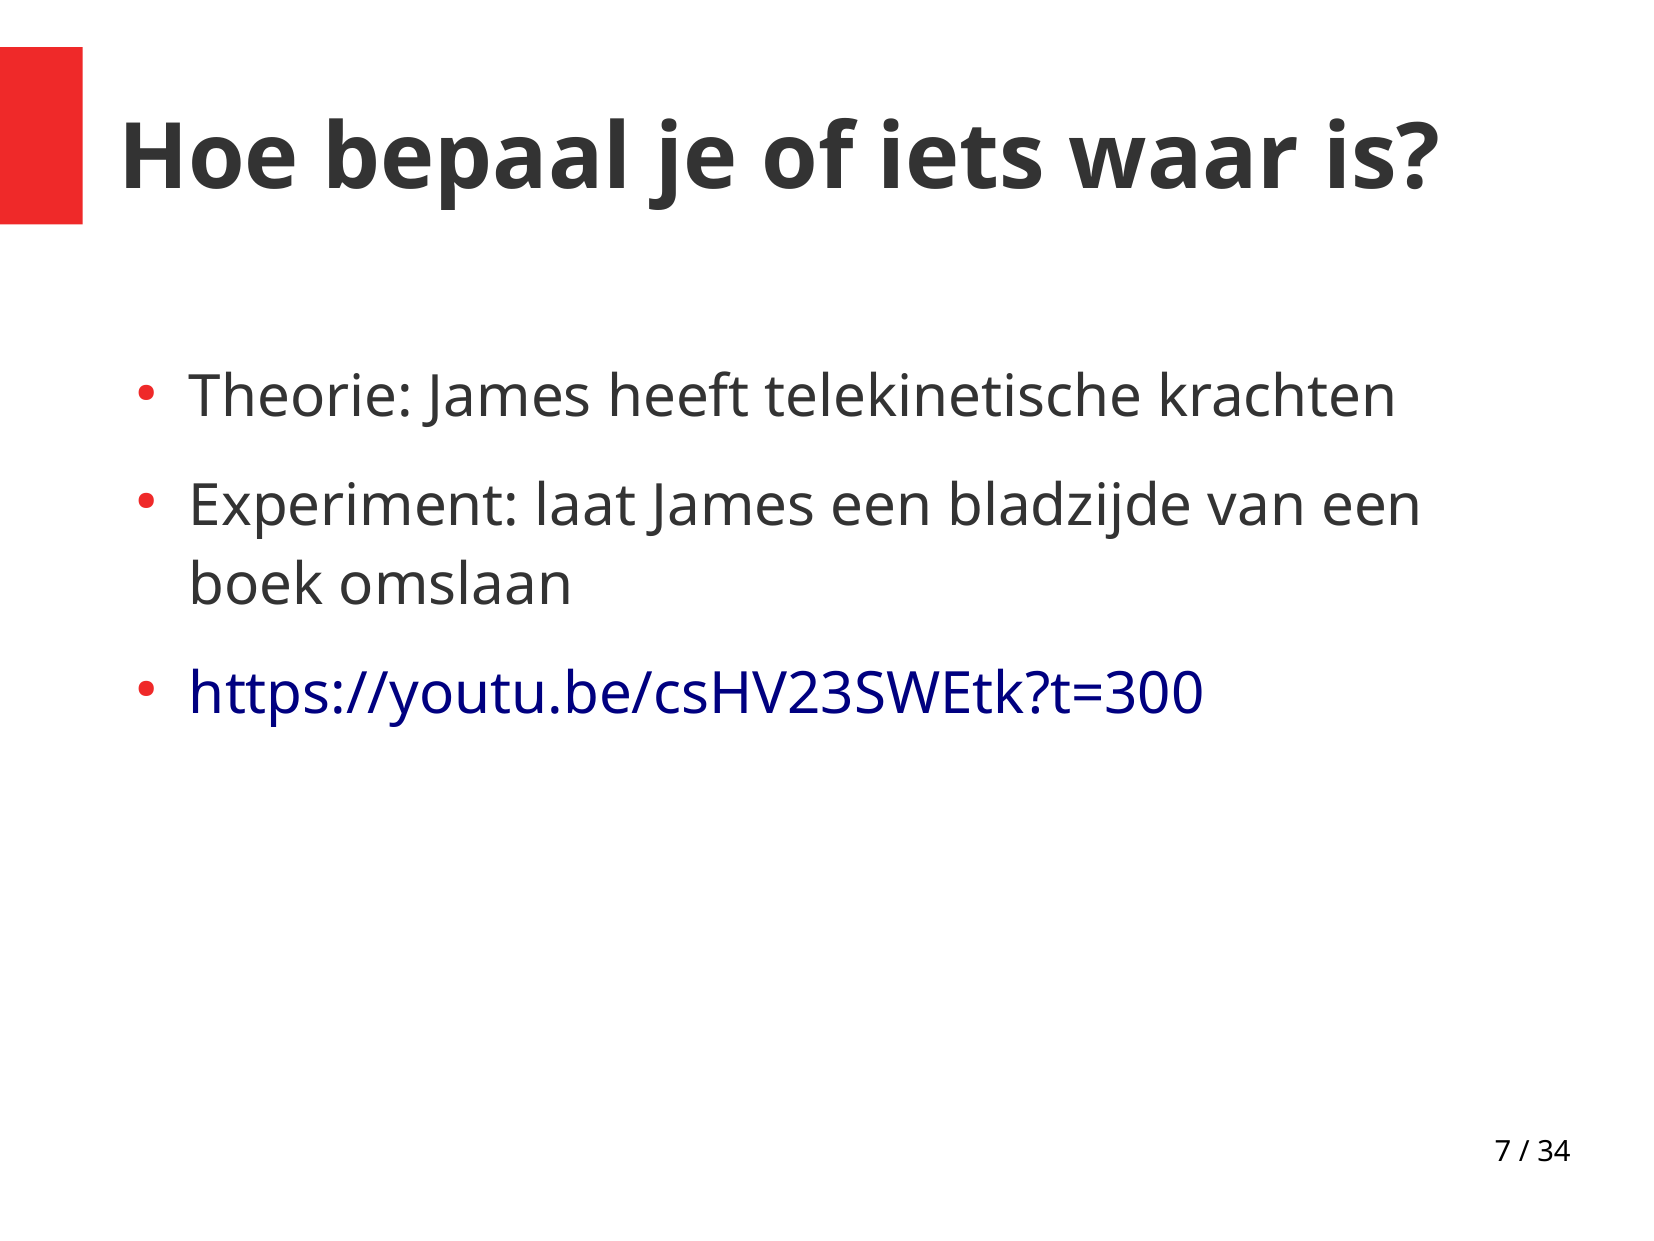

# Hoe bepaal je of iets waar is?
Theorie: James heeft telekinetische krachten
Experiment: laat James een bladzijde van een boek omslaan
https://youtu.be/csHV23SWEtk?t=300
7